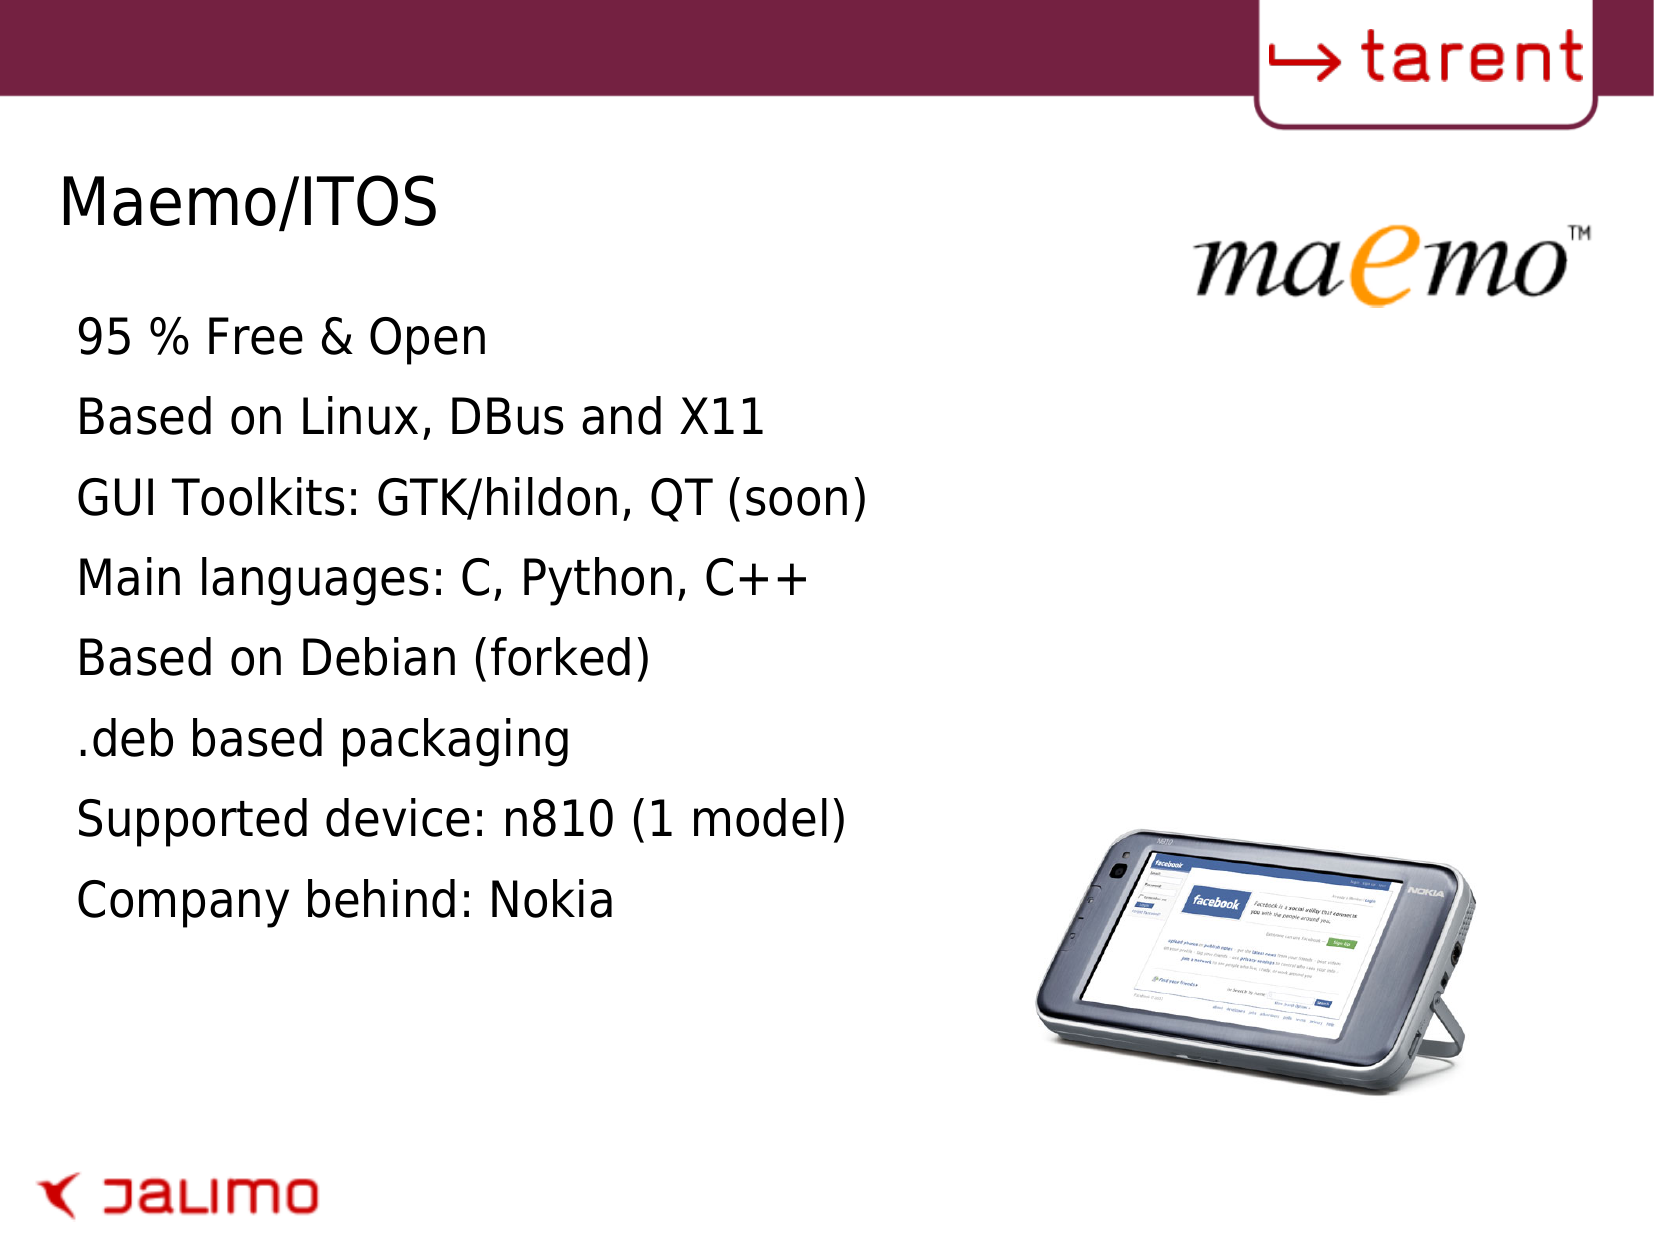

# Maemo/ITOS
95 % Free & Open
Based on Linux, DBus and X11
GUI Toolkits: GTK/hildon, QT (soon)
Main languages: C, Python, C++
Based on Debian (forked)
.deb based packaging
Supported device: n810 (1 model)
Company behind: Nokia